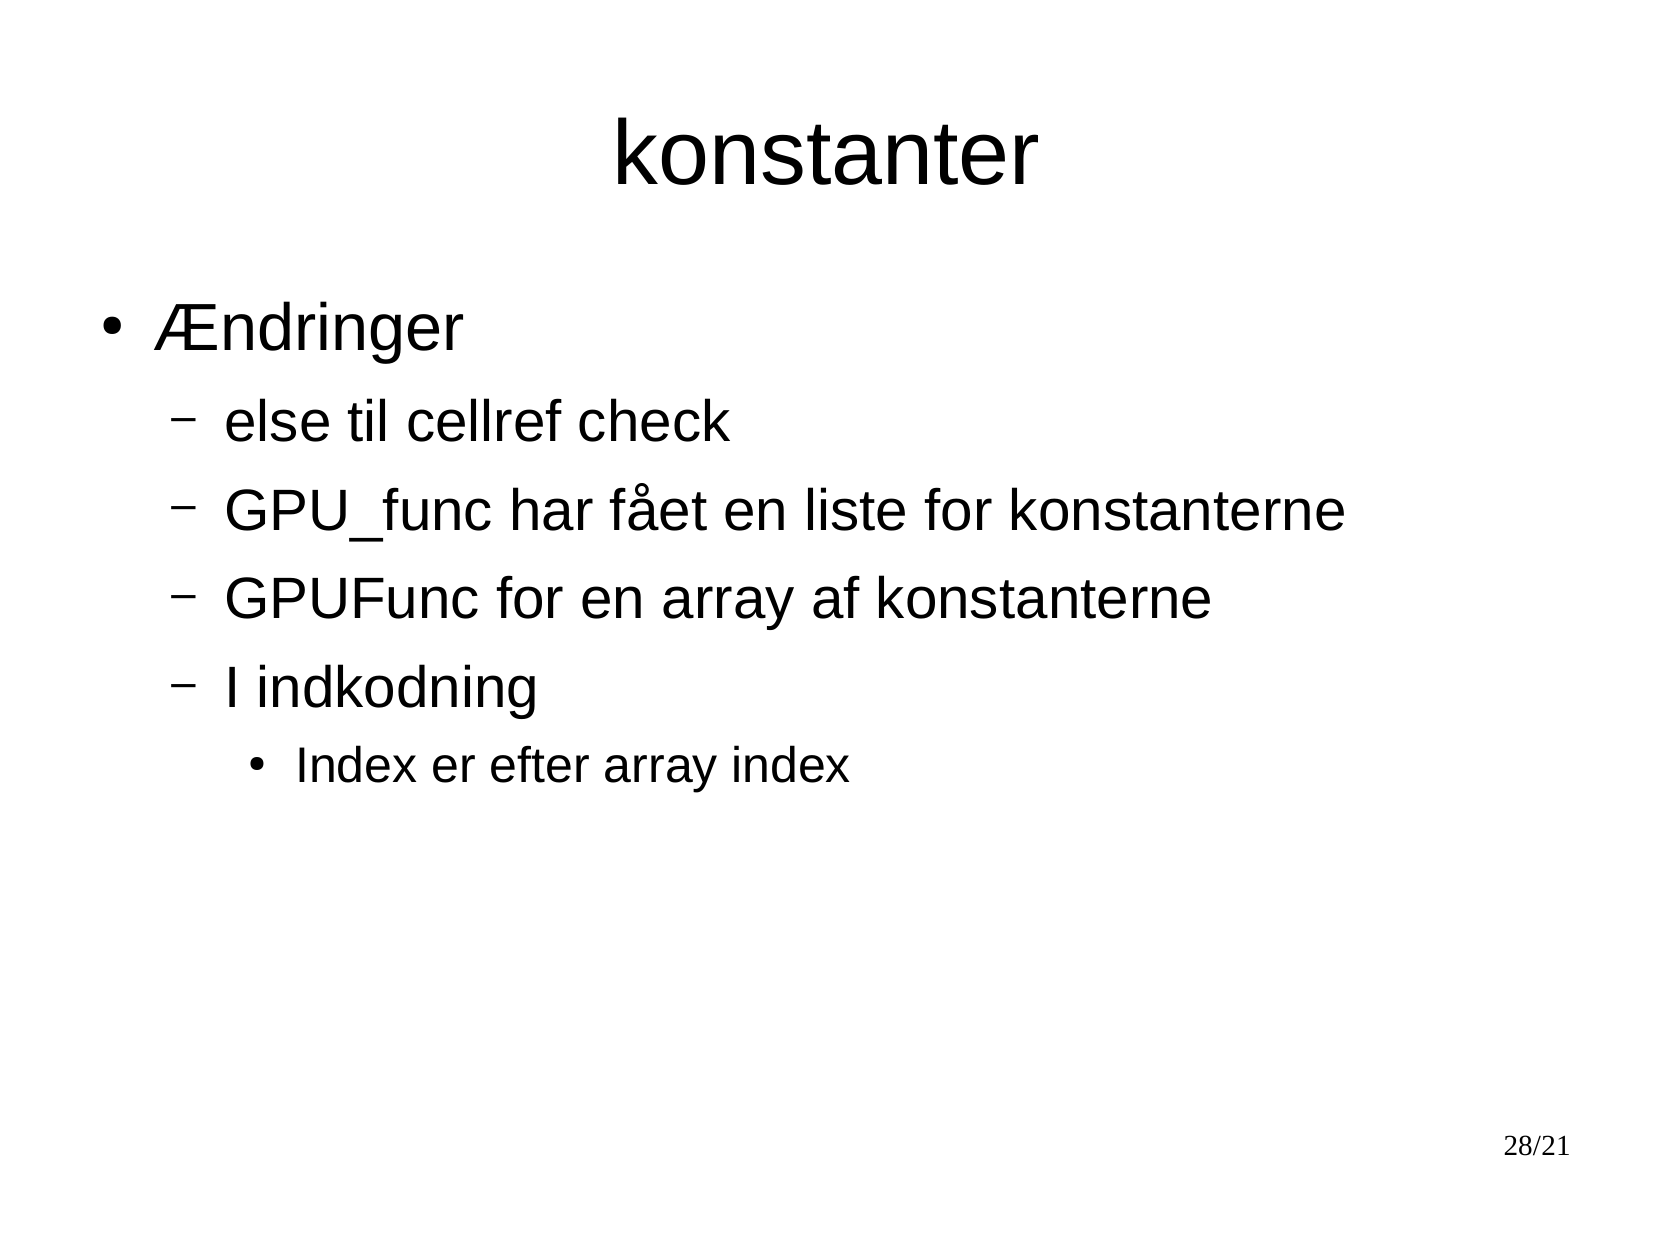

# konstanter
Ændringer
else til cellref check
GPU_func har fået en liste for konstanterne
GPUFunc for en array af konstanterne
I indkodning
Index er efter array index
21